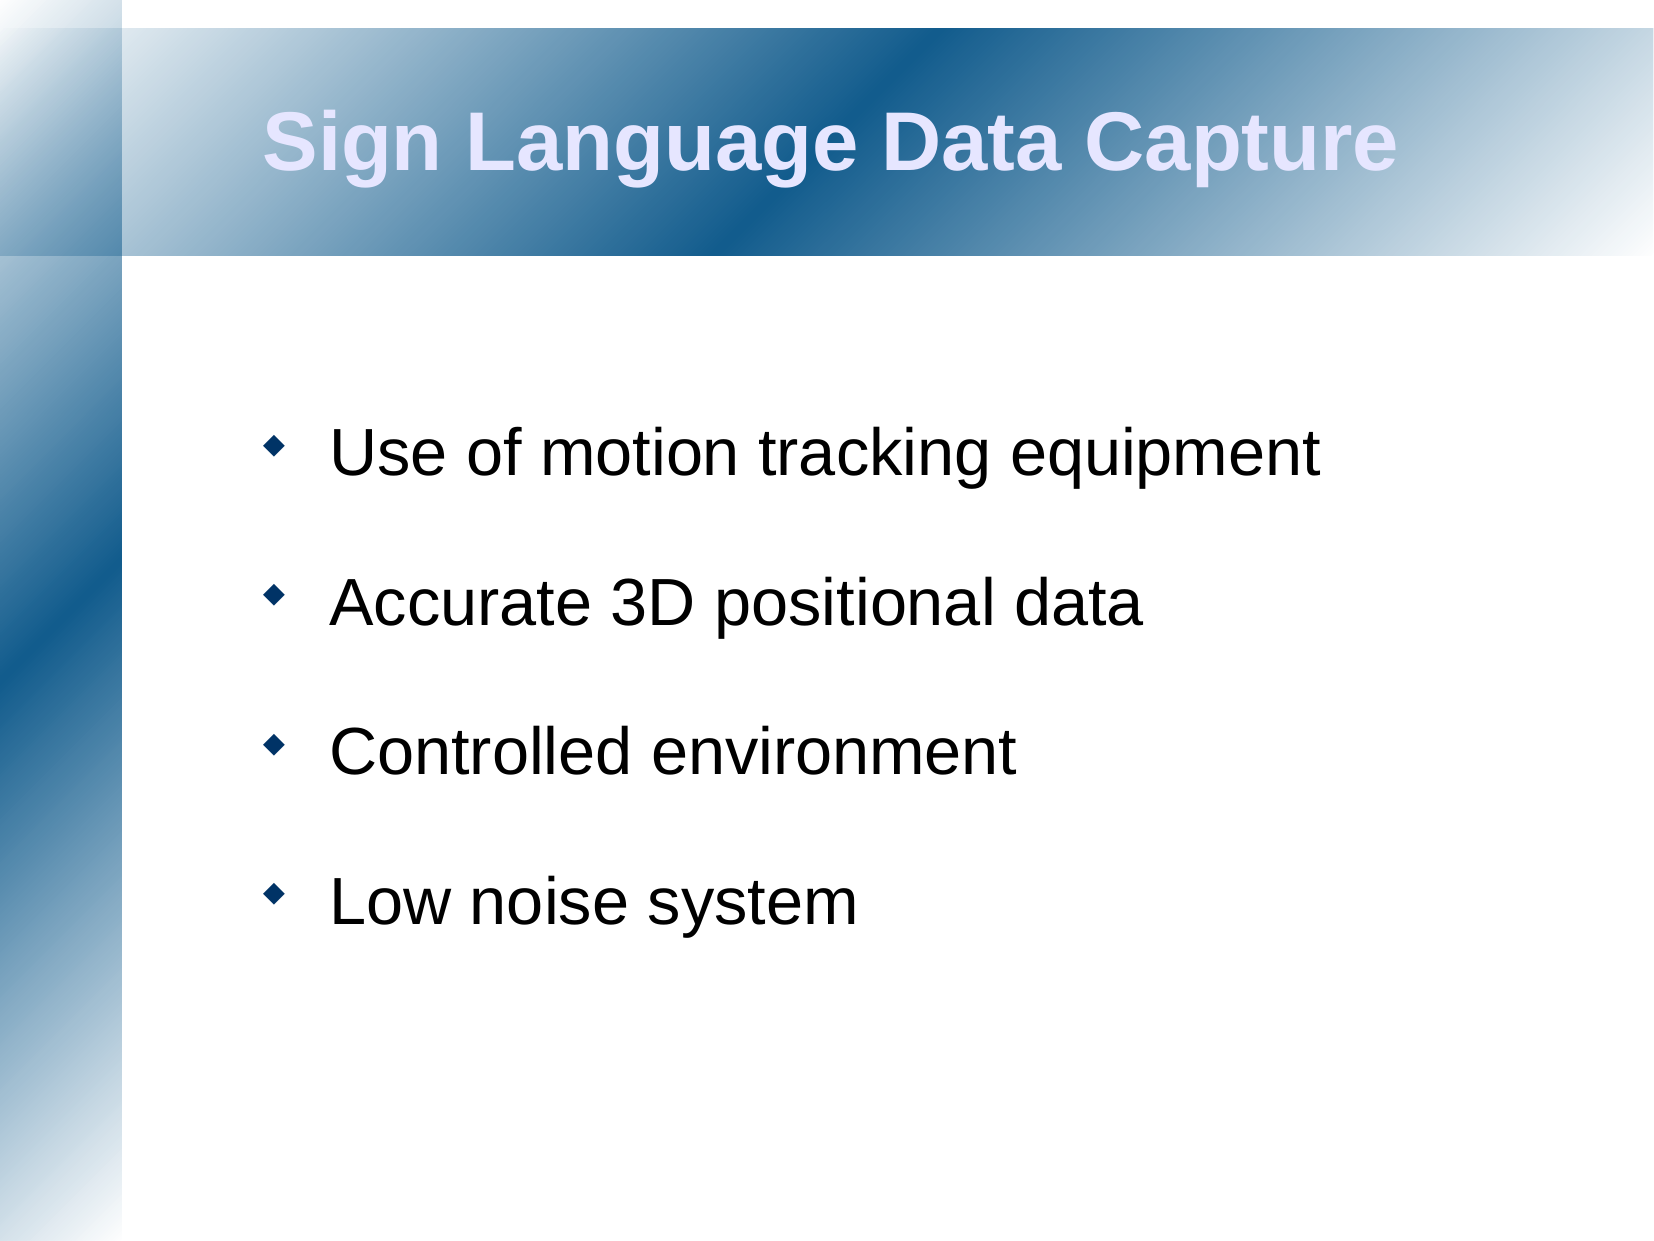

# Sign Language Data Capture
Use of motion tracking equipment
Accurate 3D positional data
Controlled environment
Low noise system